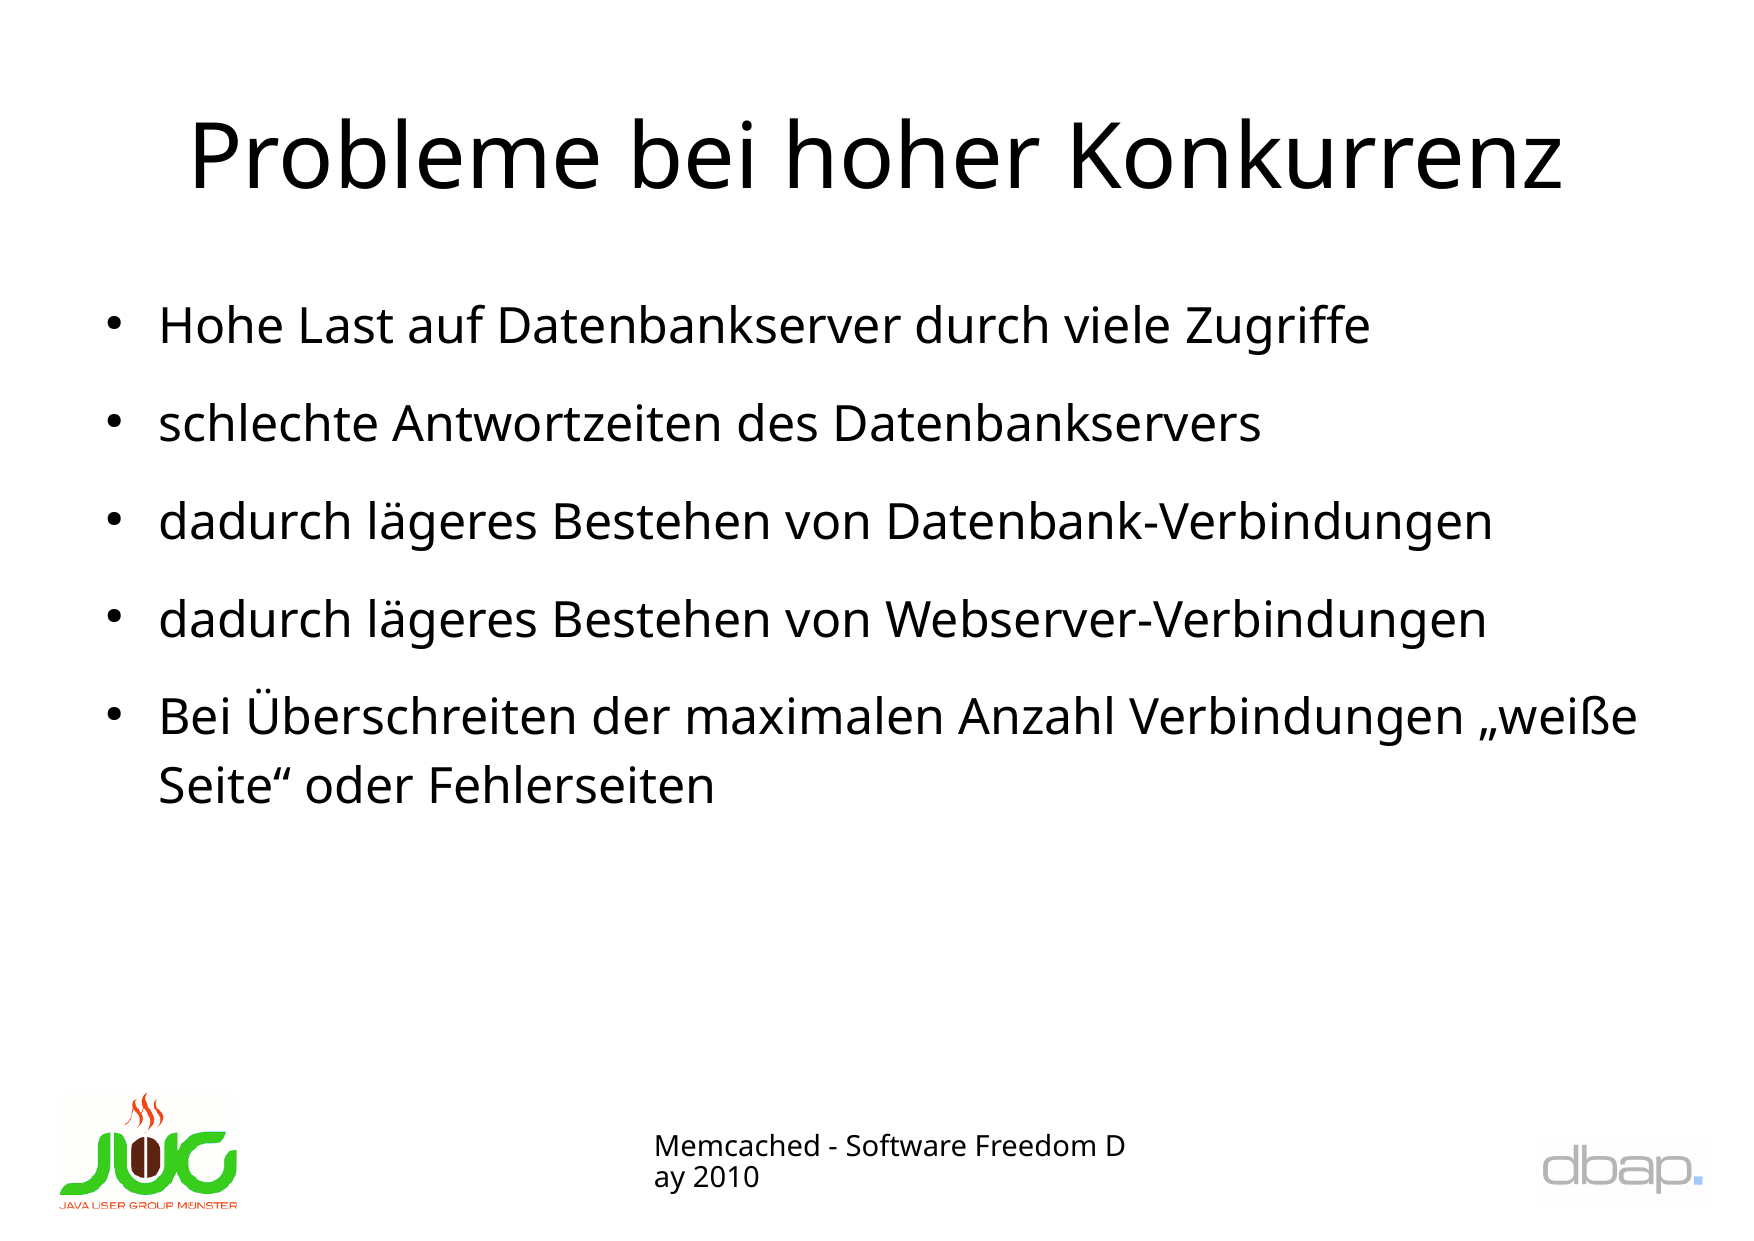

# Probleme bei hoher Konkurrenz
Hohe Last auf Datenbankserver durch viele Zugriffe
schlechte Antwortzeiten des Datenbankservers
dadurch lägeres Bestehen von Datenbank-Verbindungen
dadurch lägeres Bestehen von Webserver-Verbindungen
Bei Überschreiten der maximalen Anzahl Verbindungen „weiße Seite“ oder Fehlerseiten
Memcached - Software Freedom Day 2010